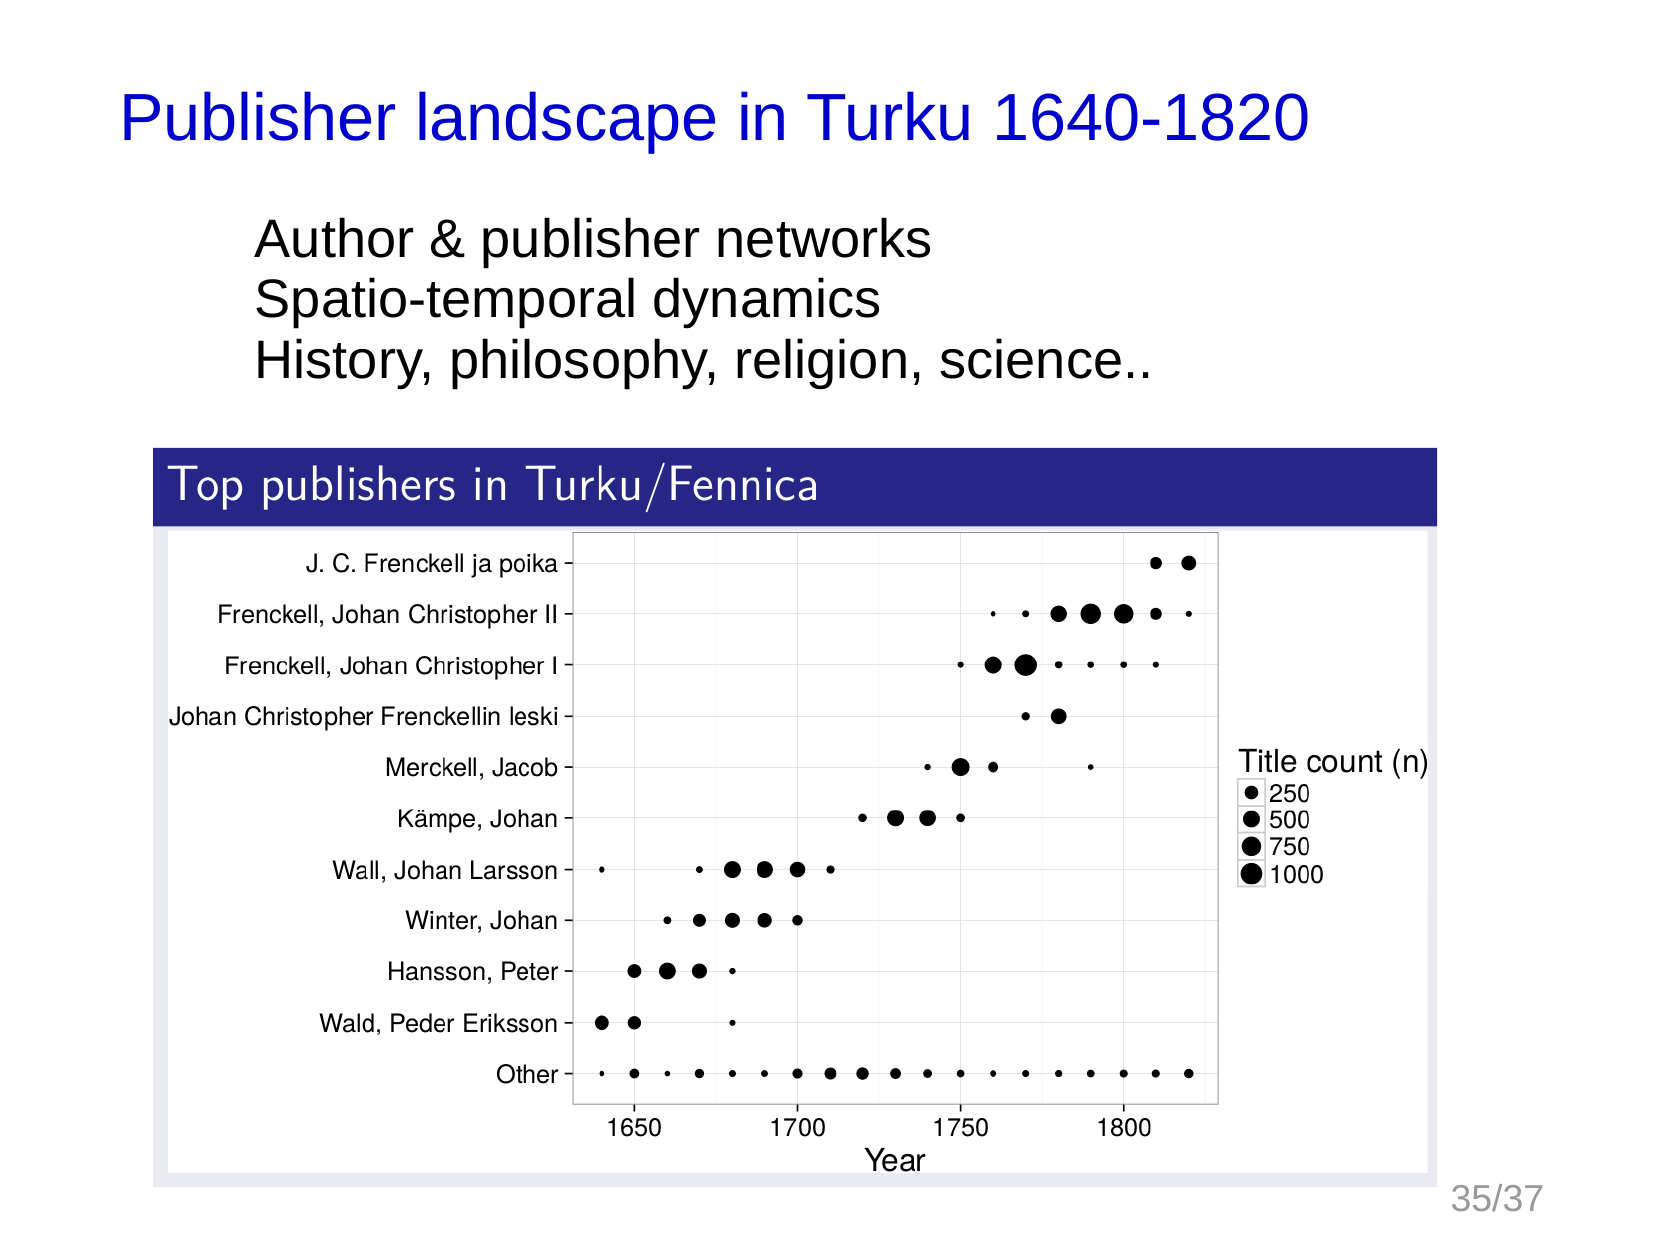

Publisher landscape in Turku 1640-1820
Author & publisher networks
Spatio-temporal dynamics
History, philosophy, religion, science..